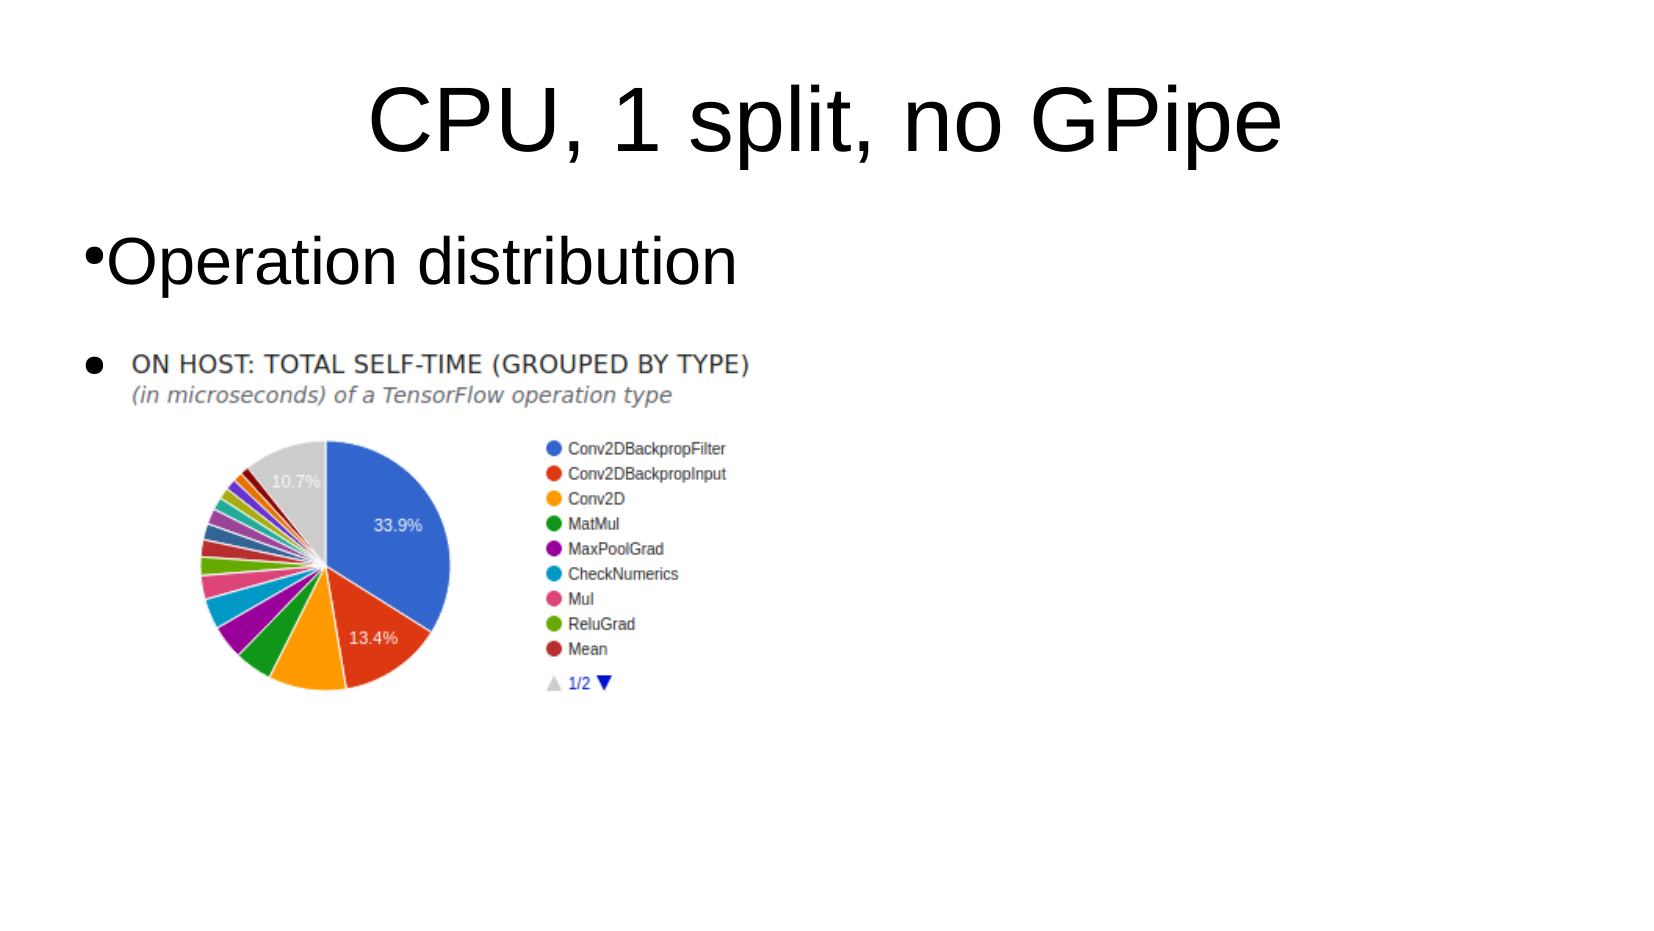

# CPU, 1 split, no GPipe
Operation distribution